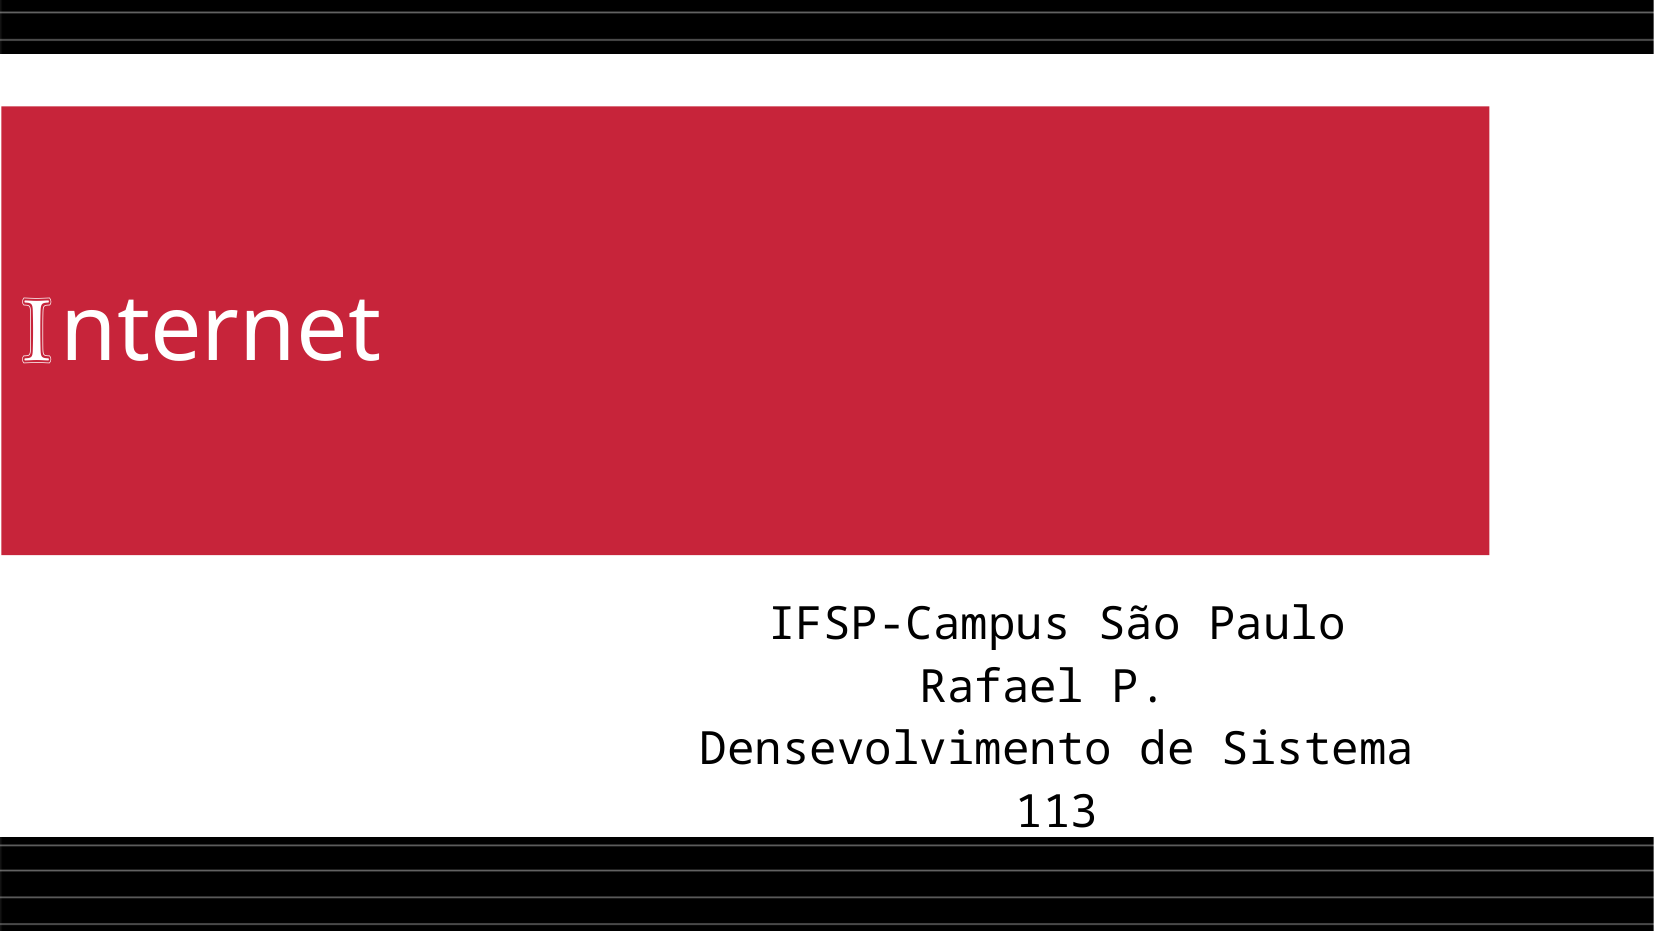

# Internet
IFSP-Campus São Paulo
Rafael P.
Densevolvimento de Sistema
113